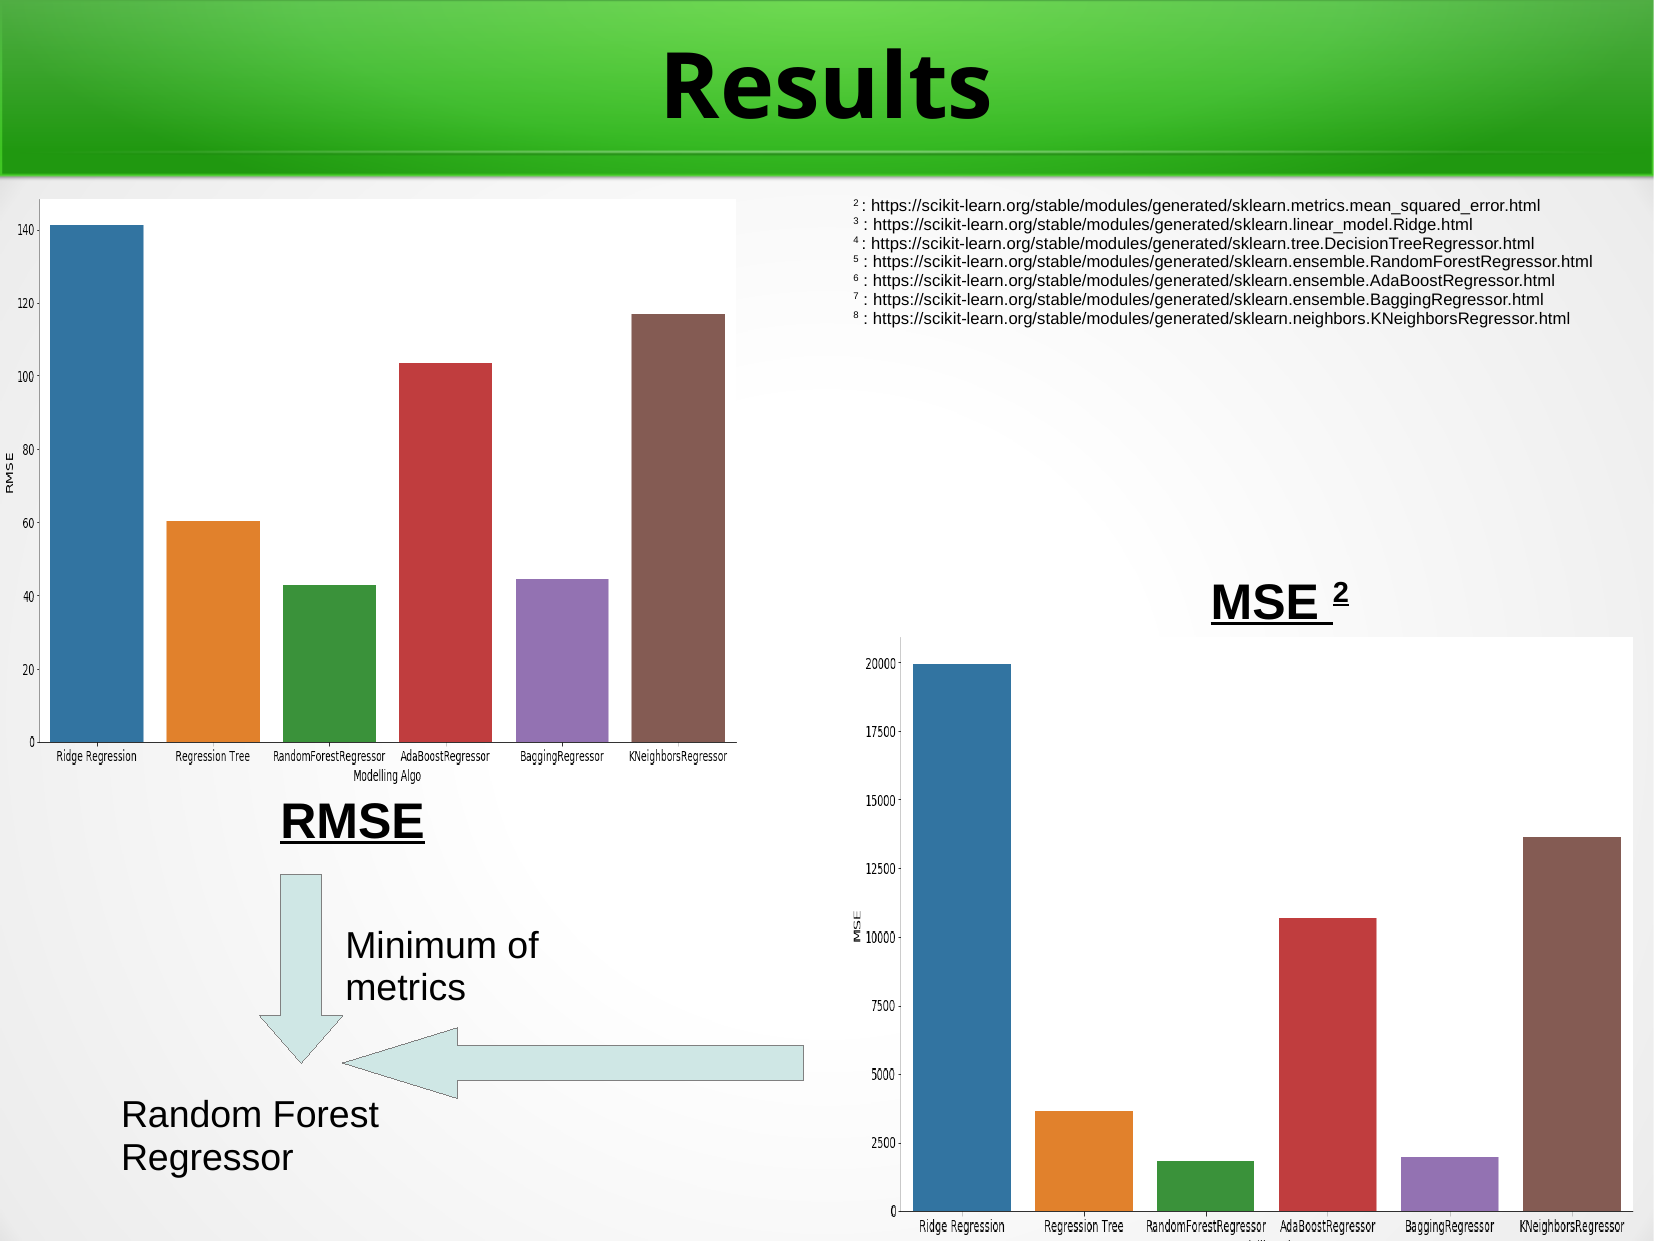

# Results
2 : https://scikit-learn.org/stable/modules/generated/sklearn.metrics.mean_squared_error.html
3 : https://scikit-learn.org/stable/modules/generated/sklearn.linear_model.Ridge.html
4 : https://scikit-learn.org/stable/modules/generated/sklearn.tree.DecisionTreeRegressor.html
5 : https://scikit-learn.org/stable/modules/generated/sklearn.ensemble.RandomForestRegressor.html
6 : https://scikit-learn.org/stable/modules/generated/sklearn.ensemble.AdaBoostRegressor.html
7 : https://scikit-learn.org/stable/modules/generated/sklearn.ensemble.BaggingRegressor.html
8 : https://scikit-learn.org/stable/modules/generated/sklearn.neighbors.KNeighborsRegressor.html
	MSE 2
		RMSE
Minimum of metrics
Random Forest Regressor